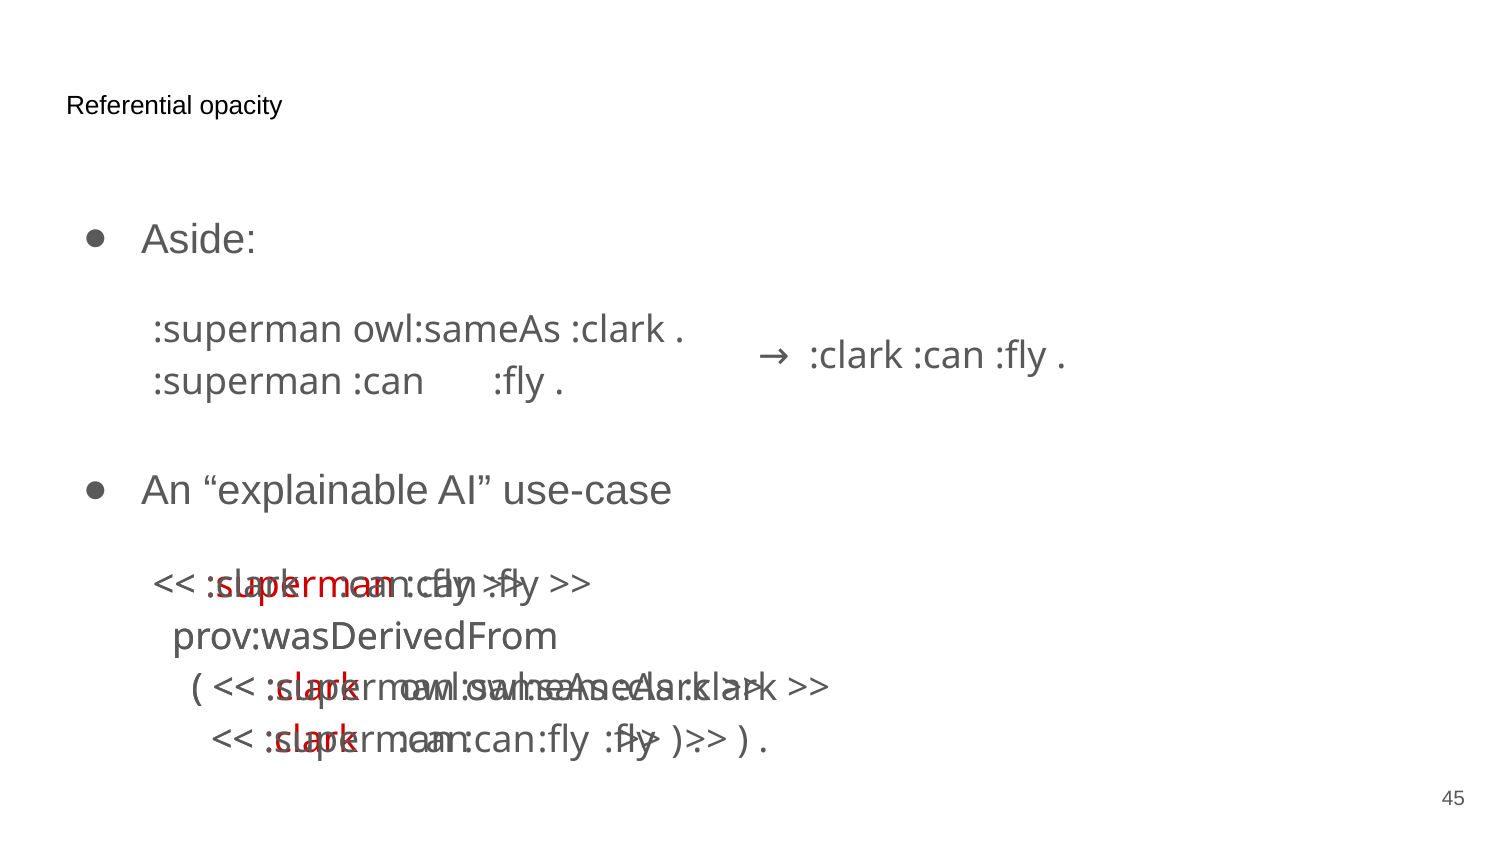

Referential opacity
Aside:
:superman owl:sameAs :clark .
:superman :can :fly .
→ :clark :can :fly .
An “explainable AI” use-case
# << :superman :can :fly >> prov:wasDerivedFrom ( << :clark owl:sameAs :clark >> << :clark :can :fly >> ) .
<< :clark :can :fly >>
 prov:wasDerivedFrom
 ( << :superman owl:sameAs :clark >>
 << :superman :can :fly >> ) .